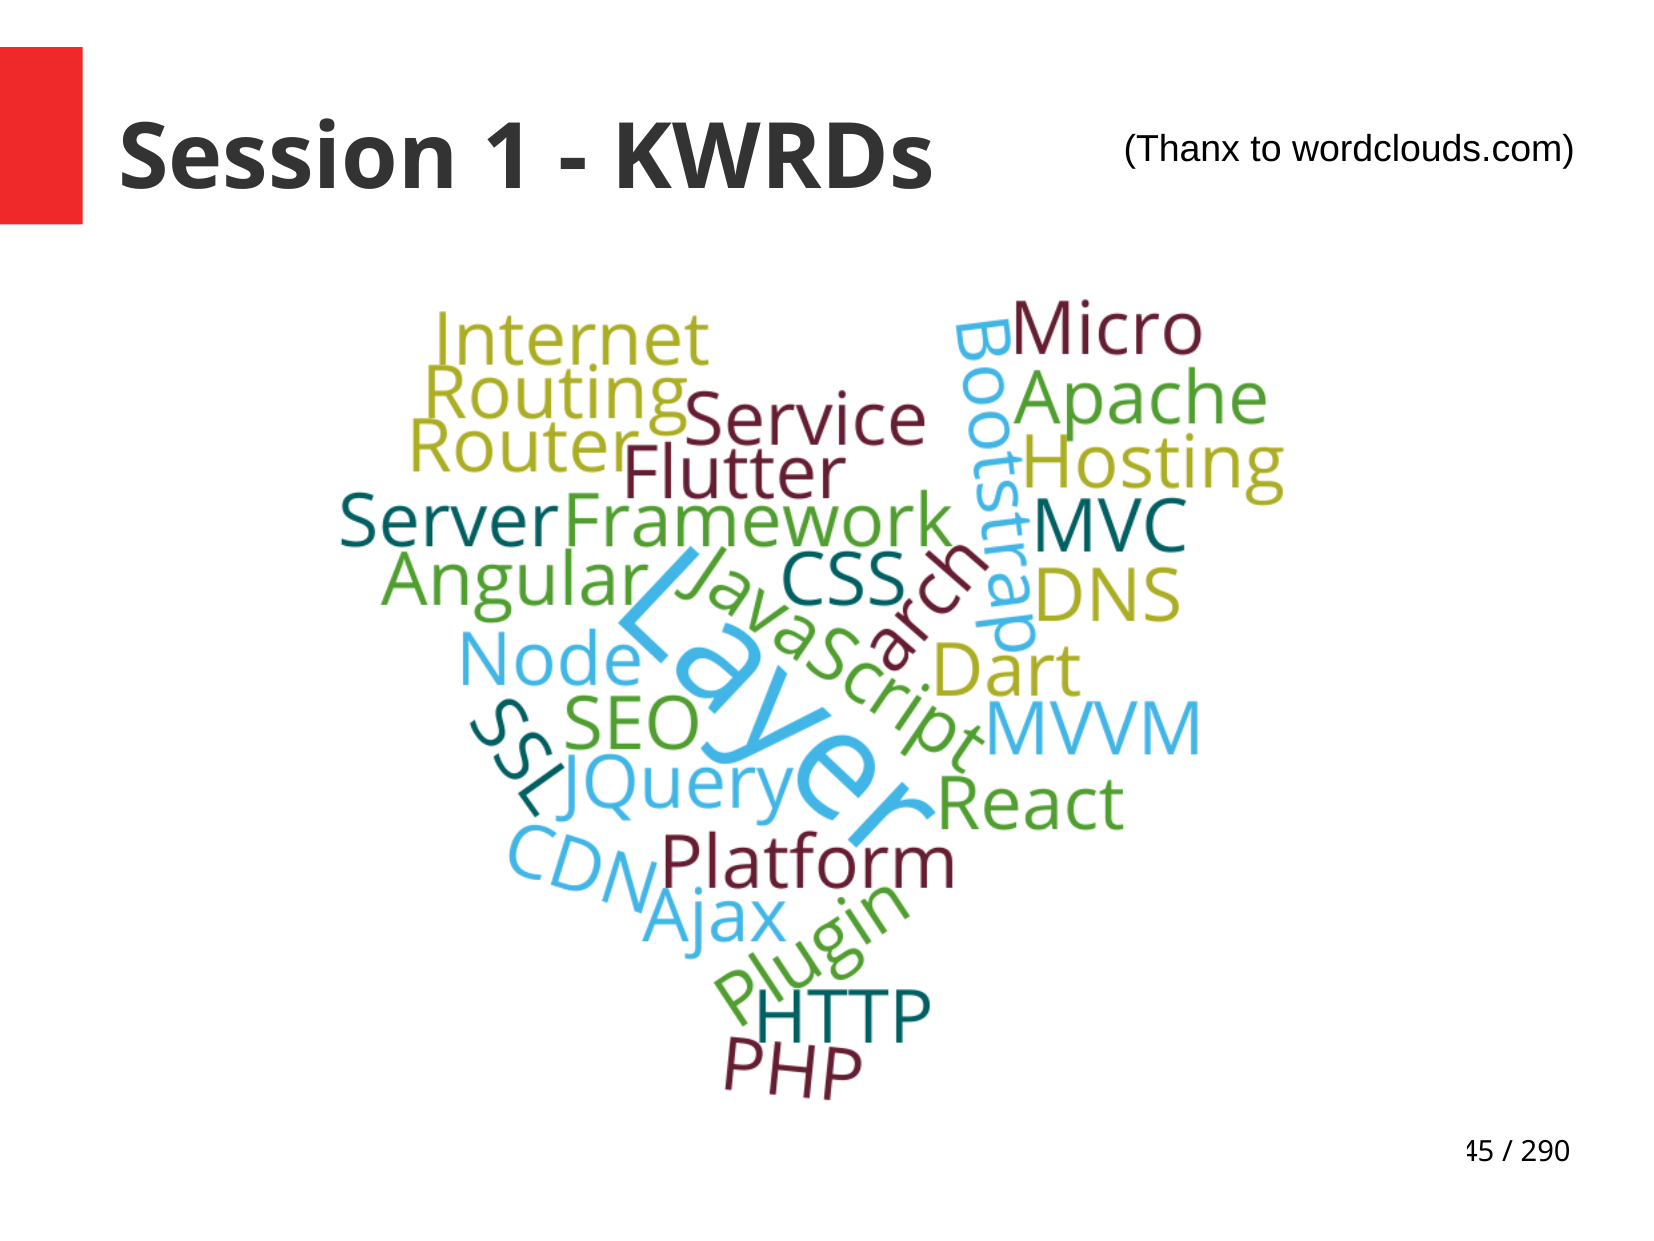

# Session 1 - KWRDs
(Thanx to wordclouds.com)
45